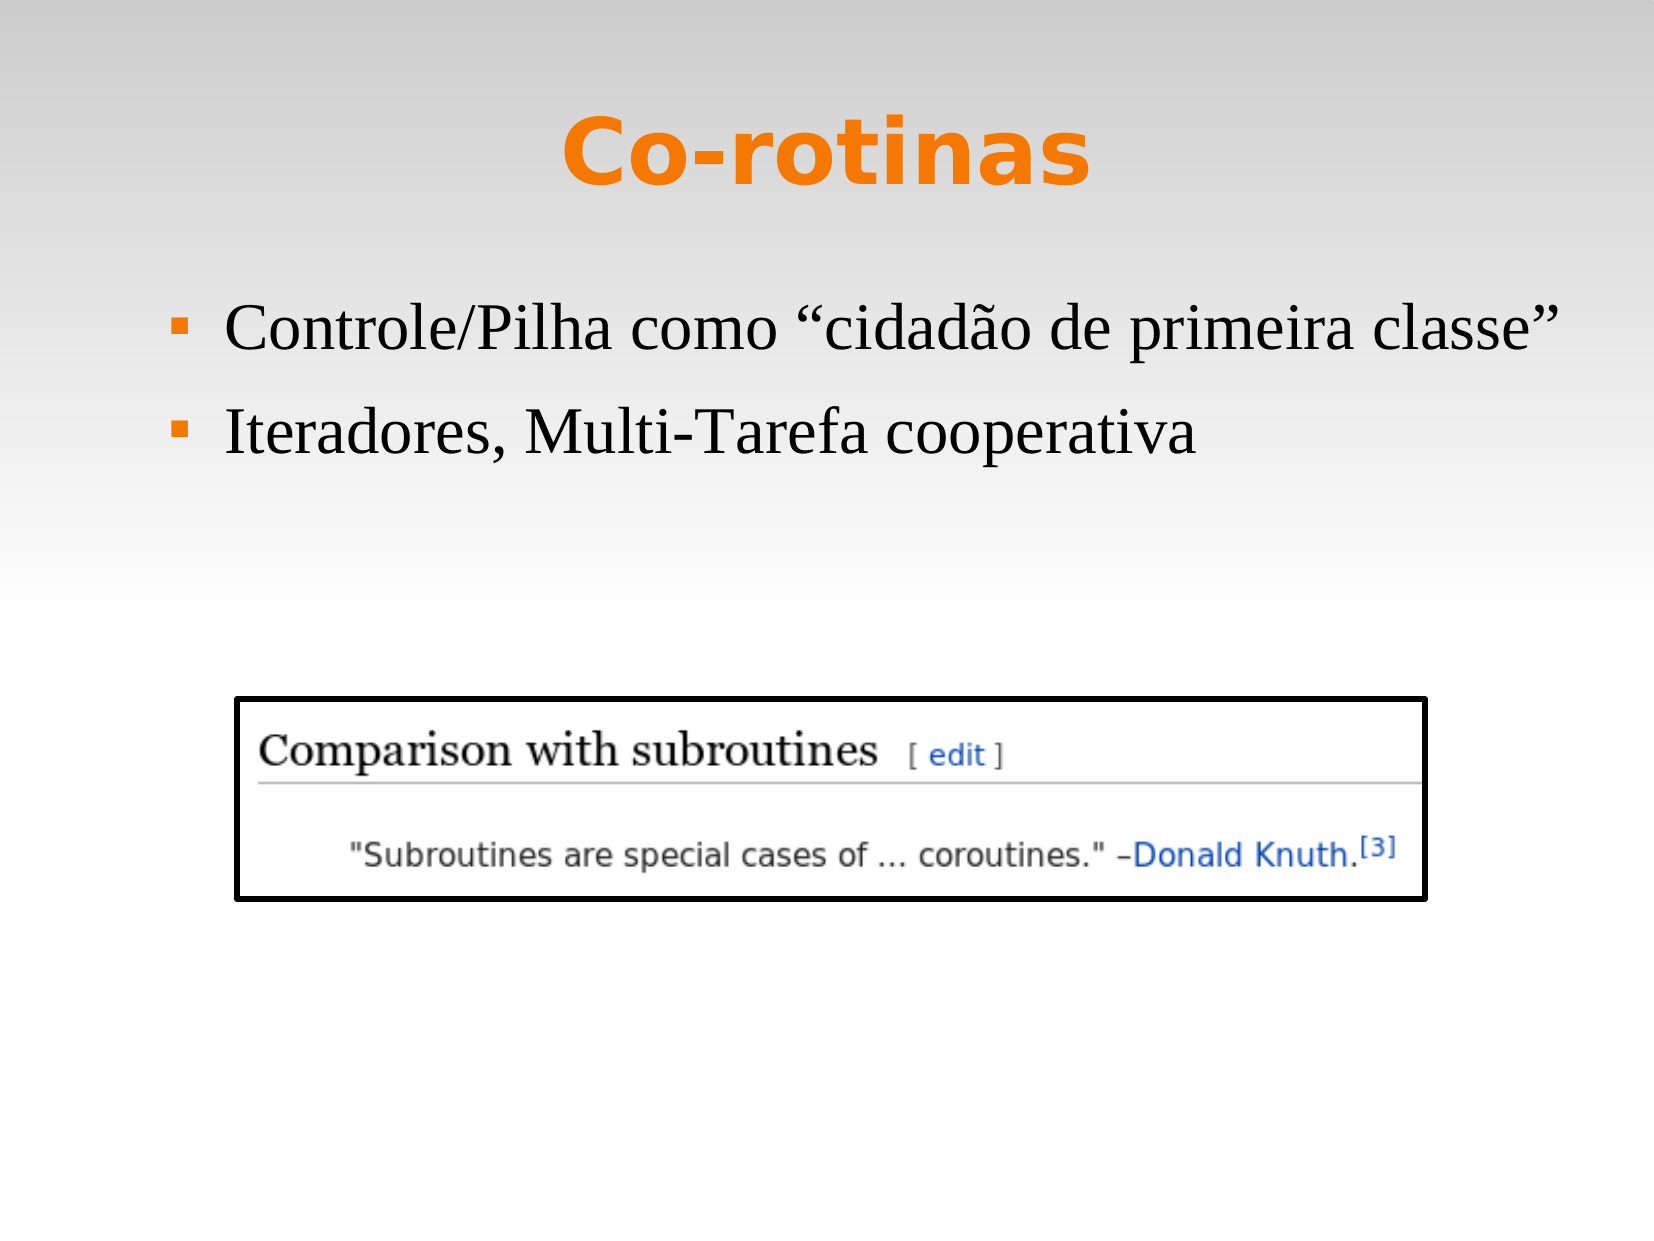

# Co-rotinas
Controle/Pilha como “cidadão de primeira classe”
Iteradores, Multi-Tarefa cooperativa